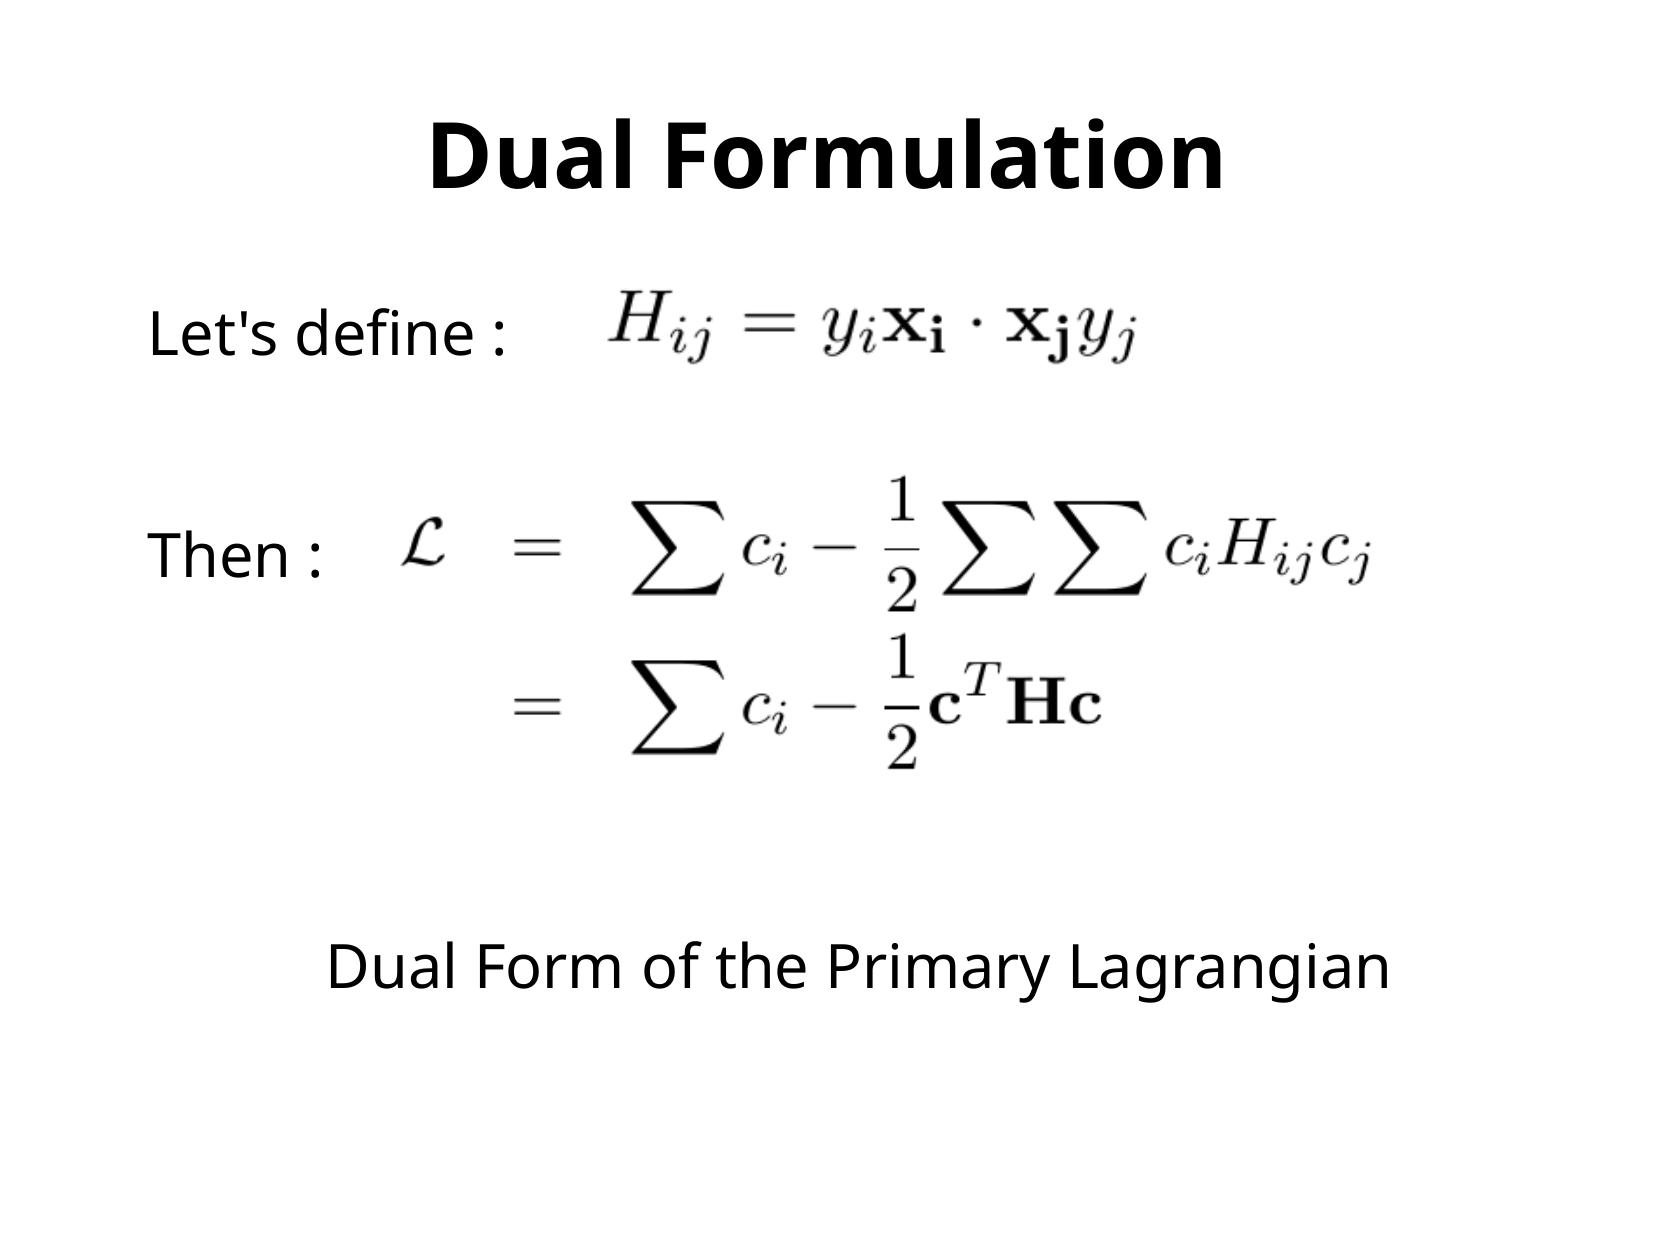

# Dual Formulation
Let's define :
Then :
Dual Form of the Primary Lagrangian